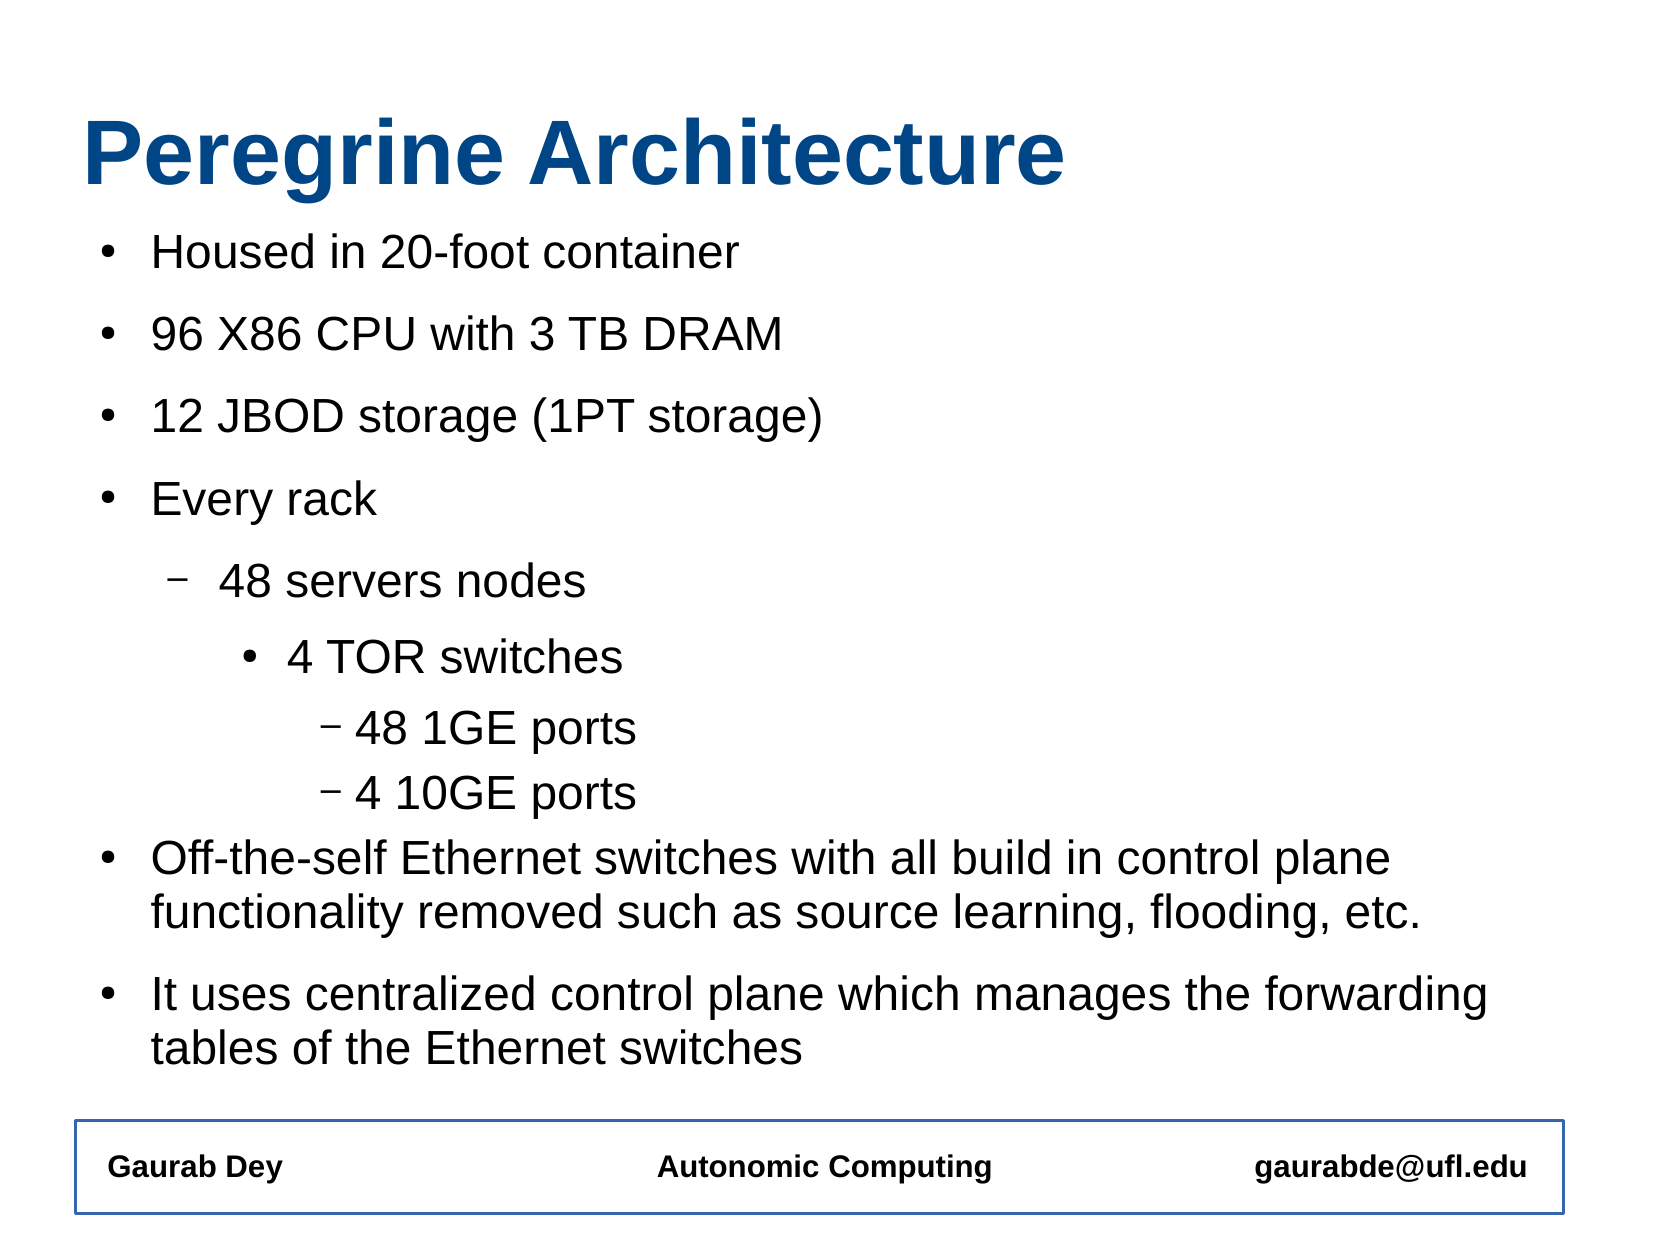

# Peregrine Architecture
Housed in 20-foot container
96 X86 CPU with 3 TB DRAM
12 JBOD storage (1PT storage)
Every rack
48 servers nodes
4 TOR switches
48 1GE ports
4 10GE ports
Off-the-self Ethernet switches with all build in control plane functionality removed such as source learning, flooding, etc.
It uses centralized control plane which manages the forwarding tables of the Ethernet switches
Gaurab Dey Autonomic Computing gaurabde@ufl.edu